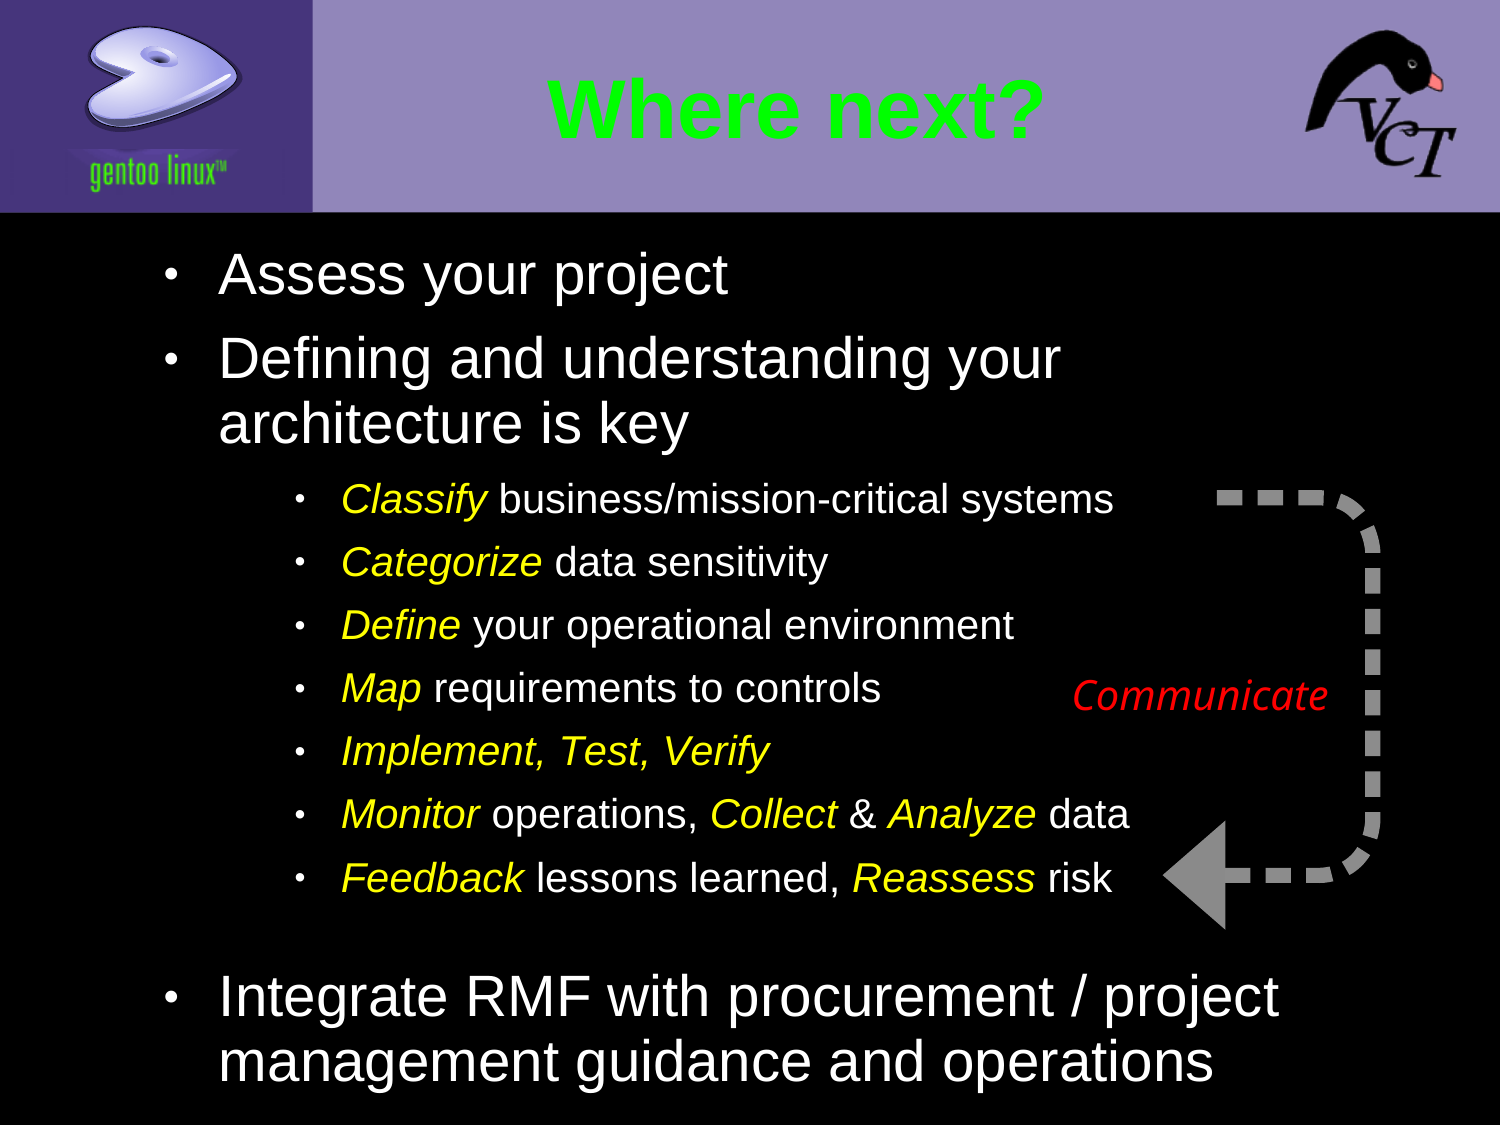

# Where next?
Assess your project
Defining and understanding your architecture is key
Classify business/mission-critical systems
Categorize data sensitivity
Define your operational environment
Map requirements to controls
Implement, Test, Verify
Monitor operations, Collect & Analyze data
Feedback lessons learned, Reassess risk
Integrate RMF with procurement / project management guidance and operations
Communicate